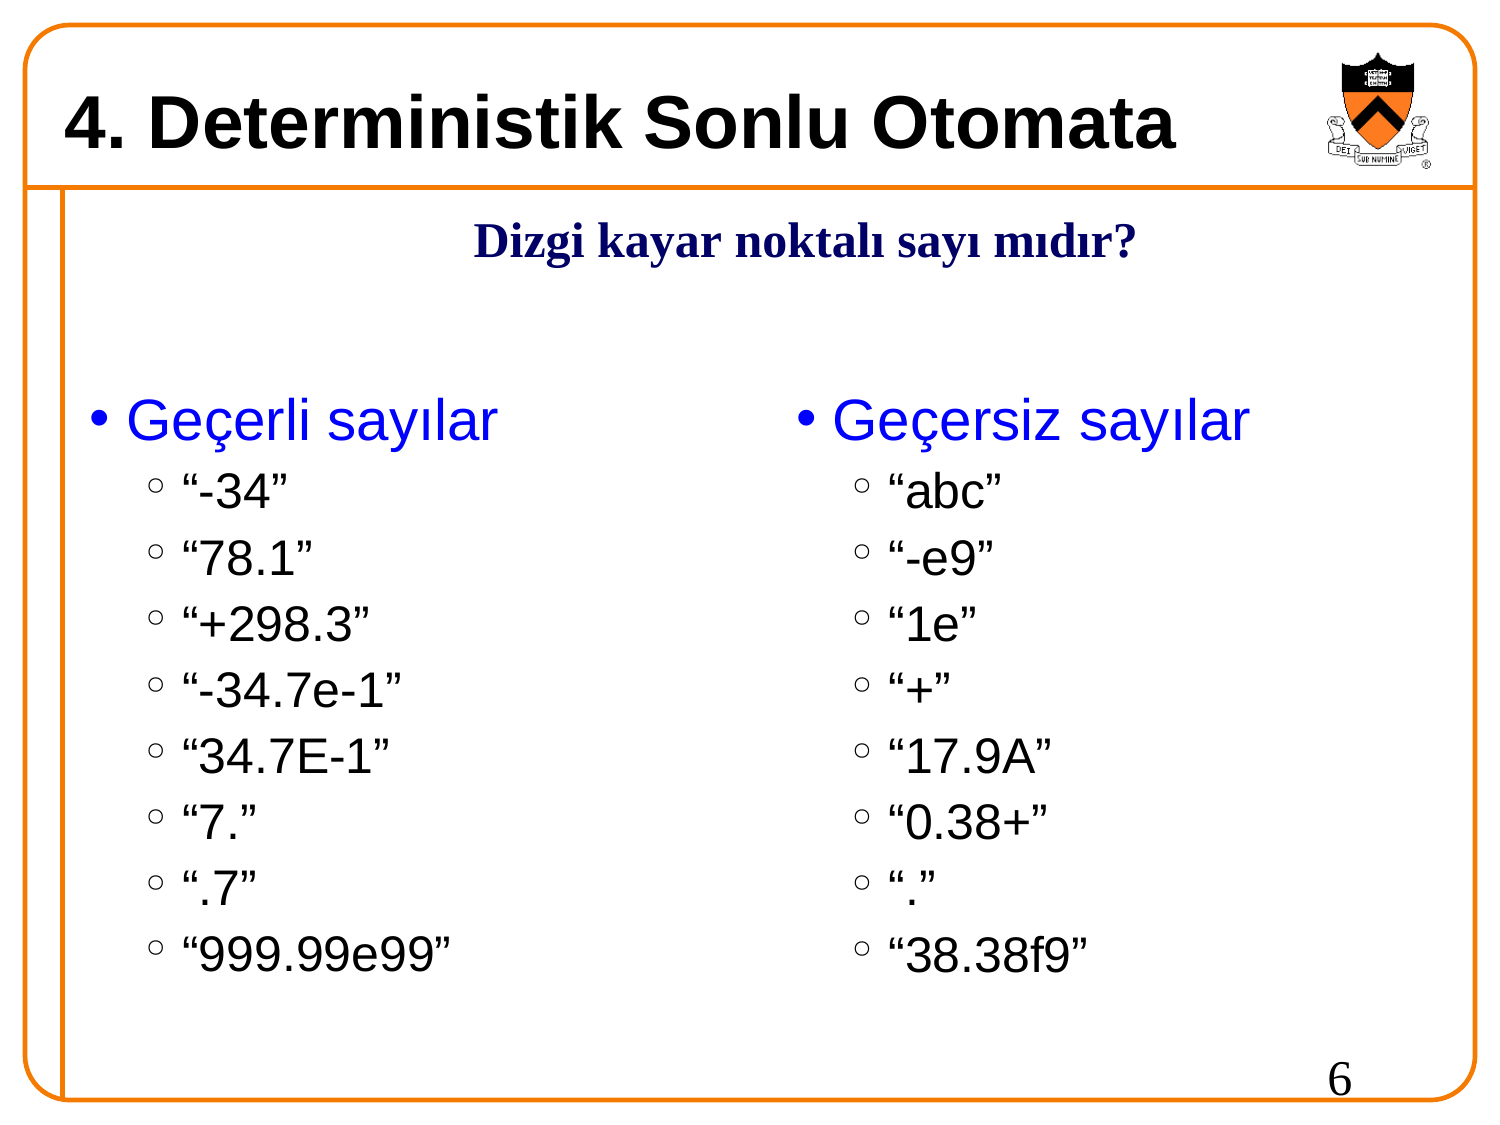

# 4. Deterministik Sonlu Otomata
Dizgi kayar noktalı sayı mıdır?
Geçerli sayılar
“-34”
“78.1”
“+298.3”
“-34.7e-1”
“34.7E-1”
“7.”
“.7”
“999.99e99”
Geçersiz sayılar
“abc”
“-e9”
“1e”
“+”
“17.9A”
“0.38+”
“.”
“38.38f9”
6